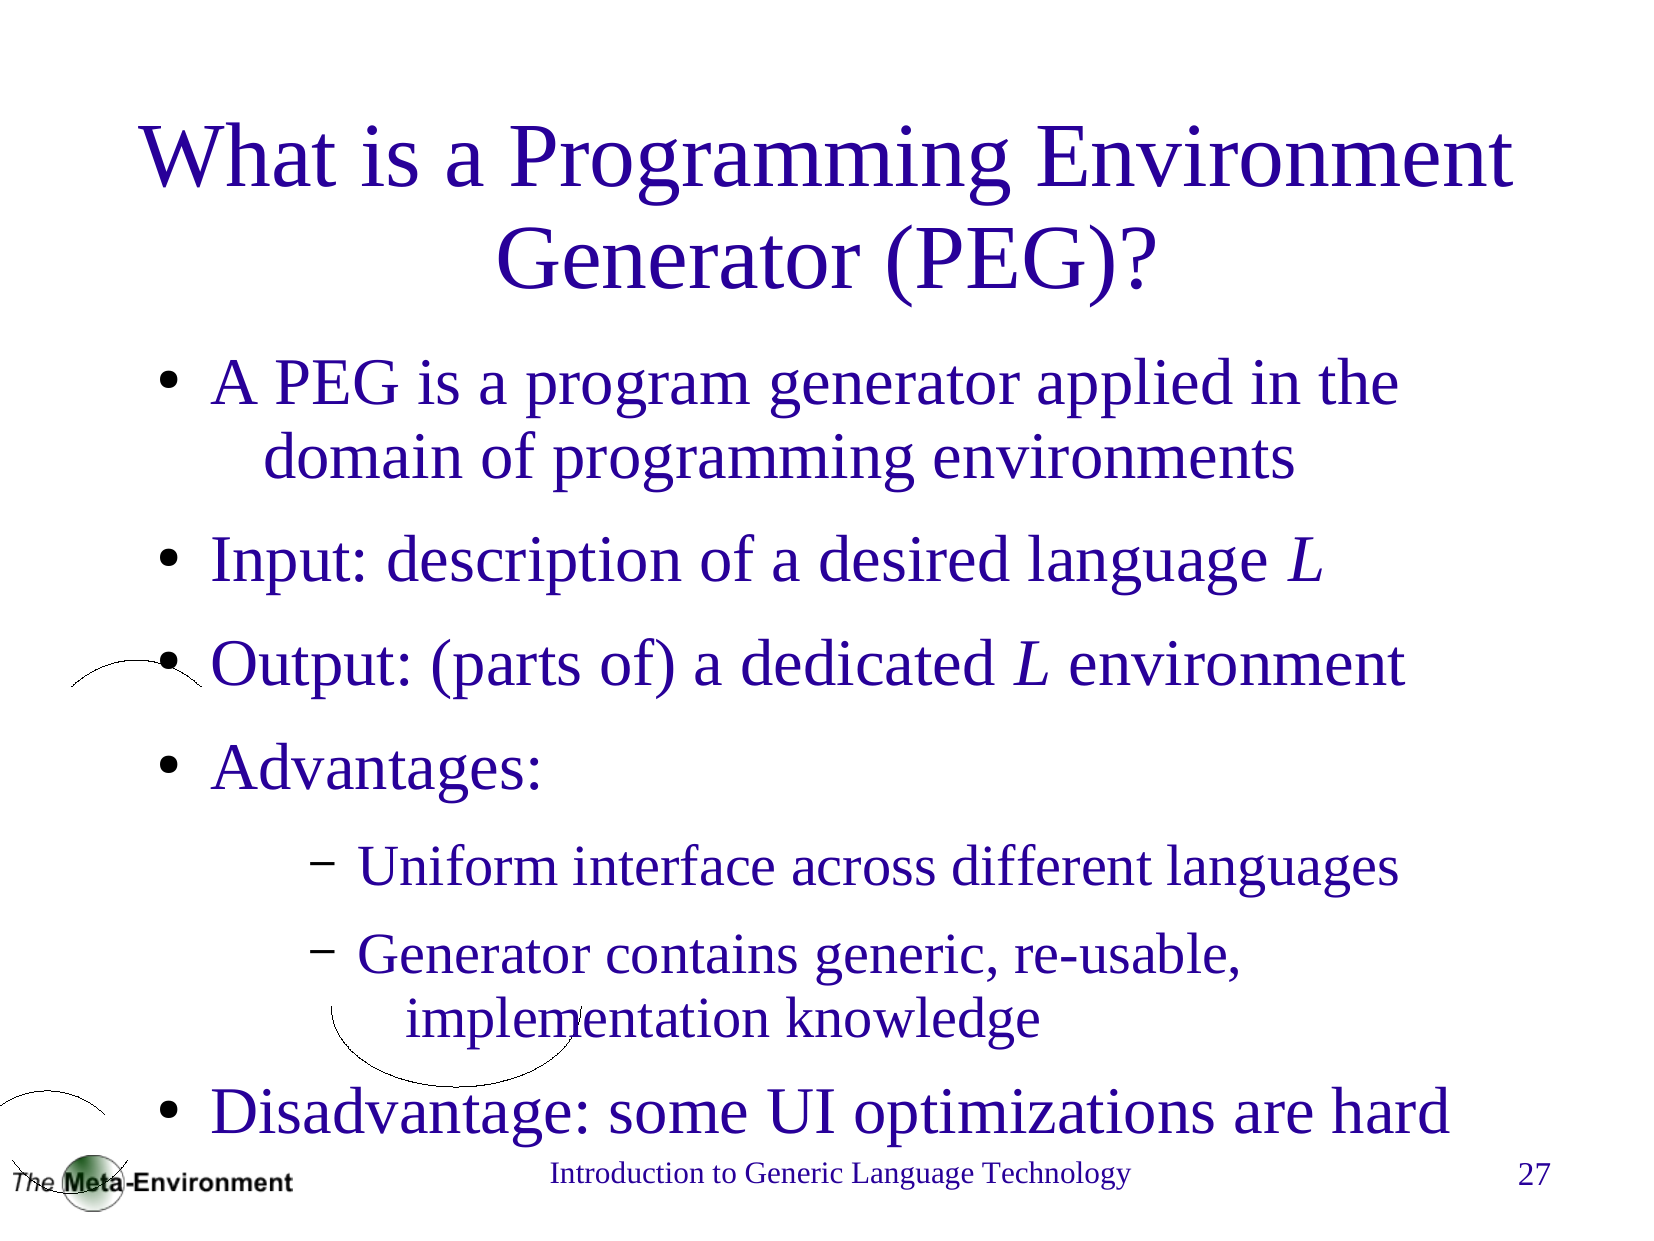

# What is a Programming Environment Generator (PEG)?
A PEG is a program generator applied in the domain of programming environments
Input: description of a desired language L
Output: (parts of) a dedicated L environment
Advantages:
Uniform interface across different languages
Generator contains generic, re-usable, implementation knowledge
Disadvantage: some UI optimizations are hard